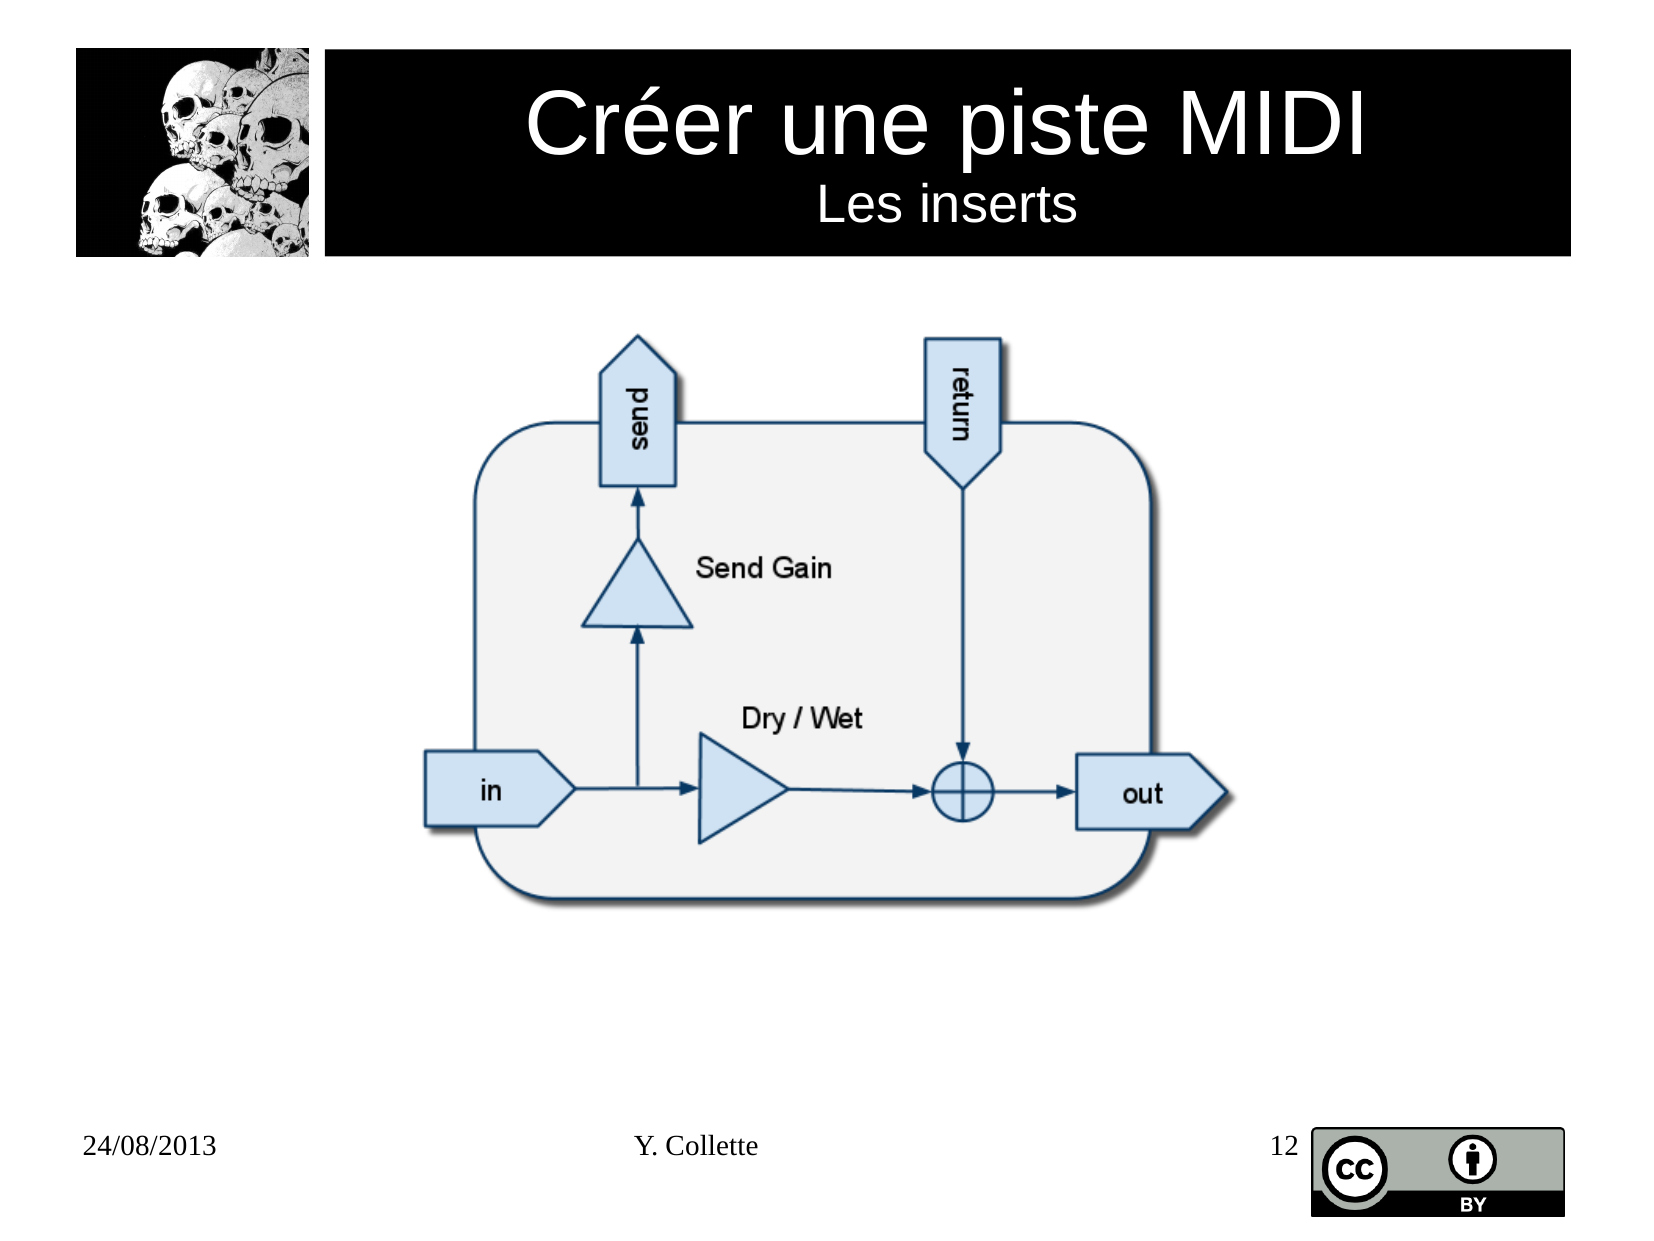

# Créer une piste MIDI Les inserts
Y. Collette
12